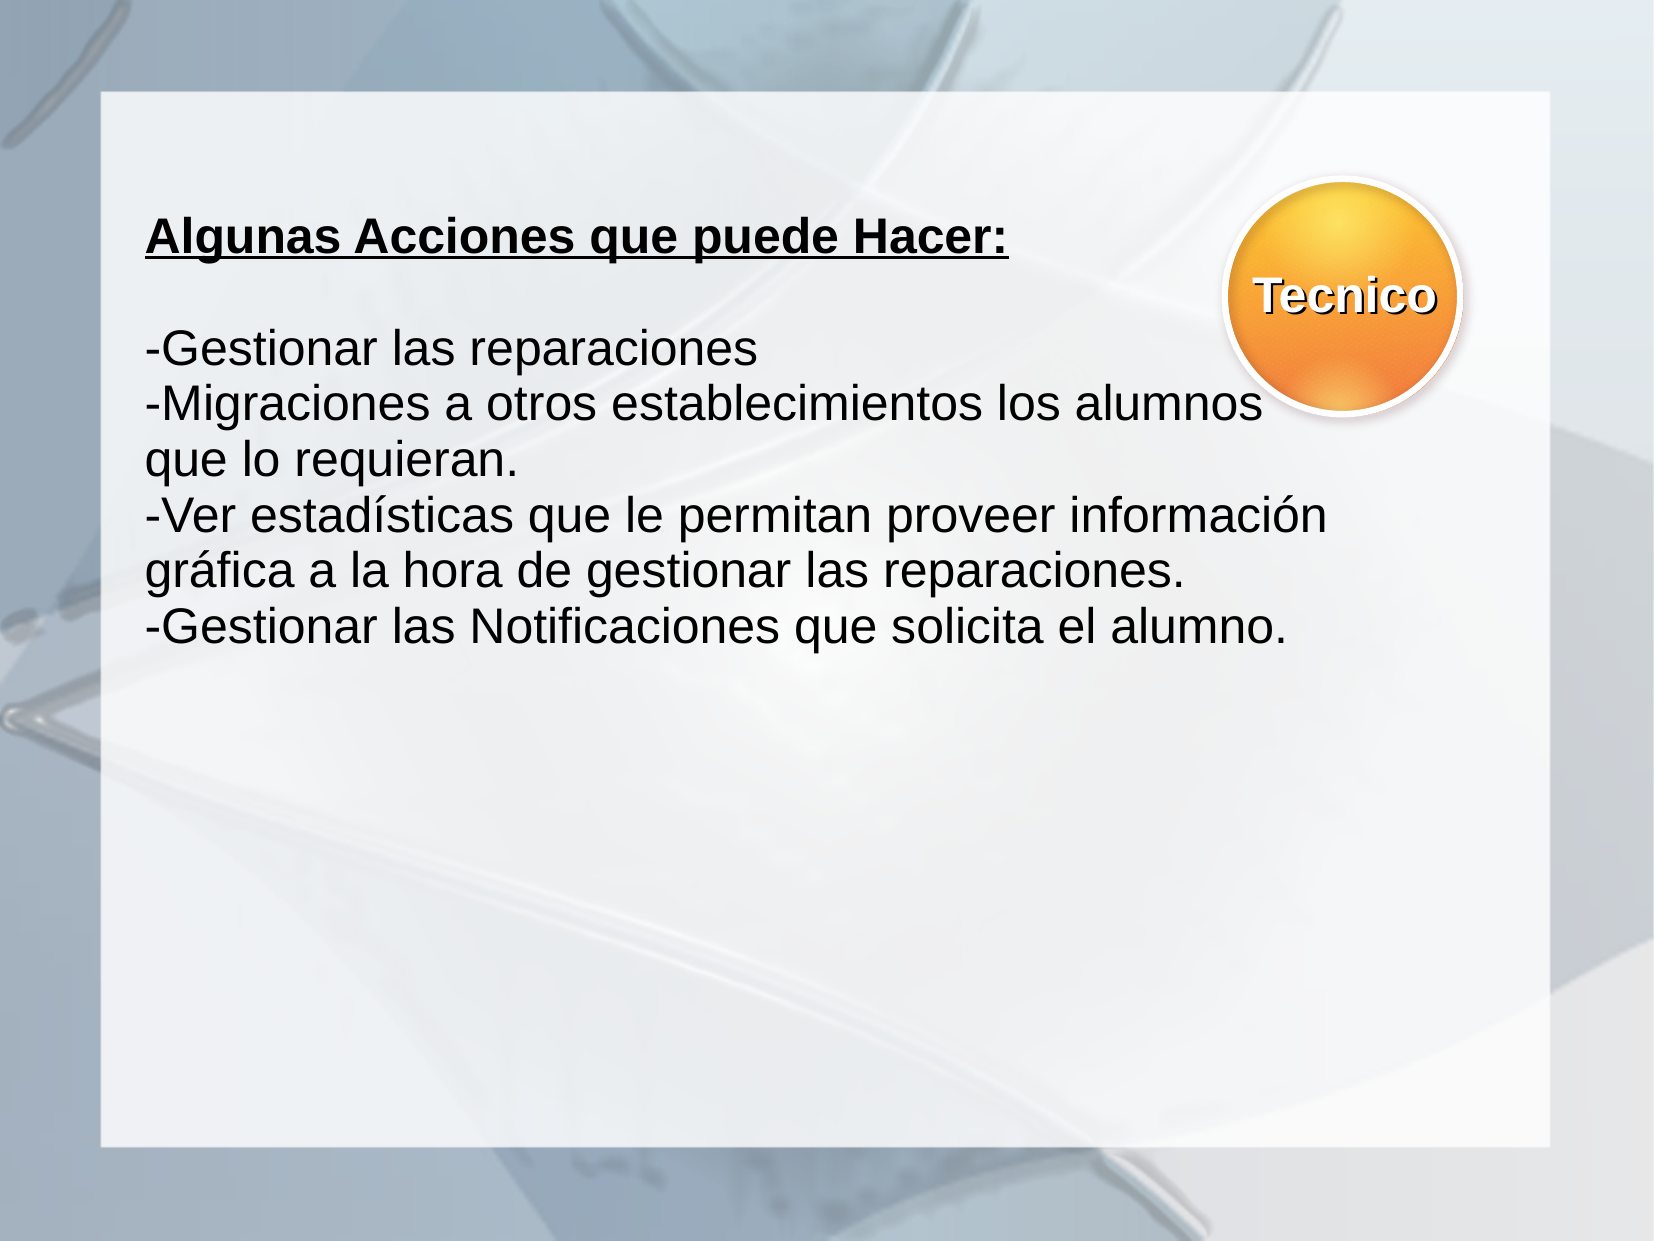

Tecnico
Algunas Acciones que puede Hacer:
-Gestionar las reparaciones
-Migraciones a otros establecimientos los alumnos que lo requieran.
-Ver estadísticas que le permitan proveer información gráfica a la hora de gestionar las reparaciones.
-Gestionar las Notificaciones que solicita el alumno.